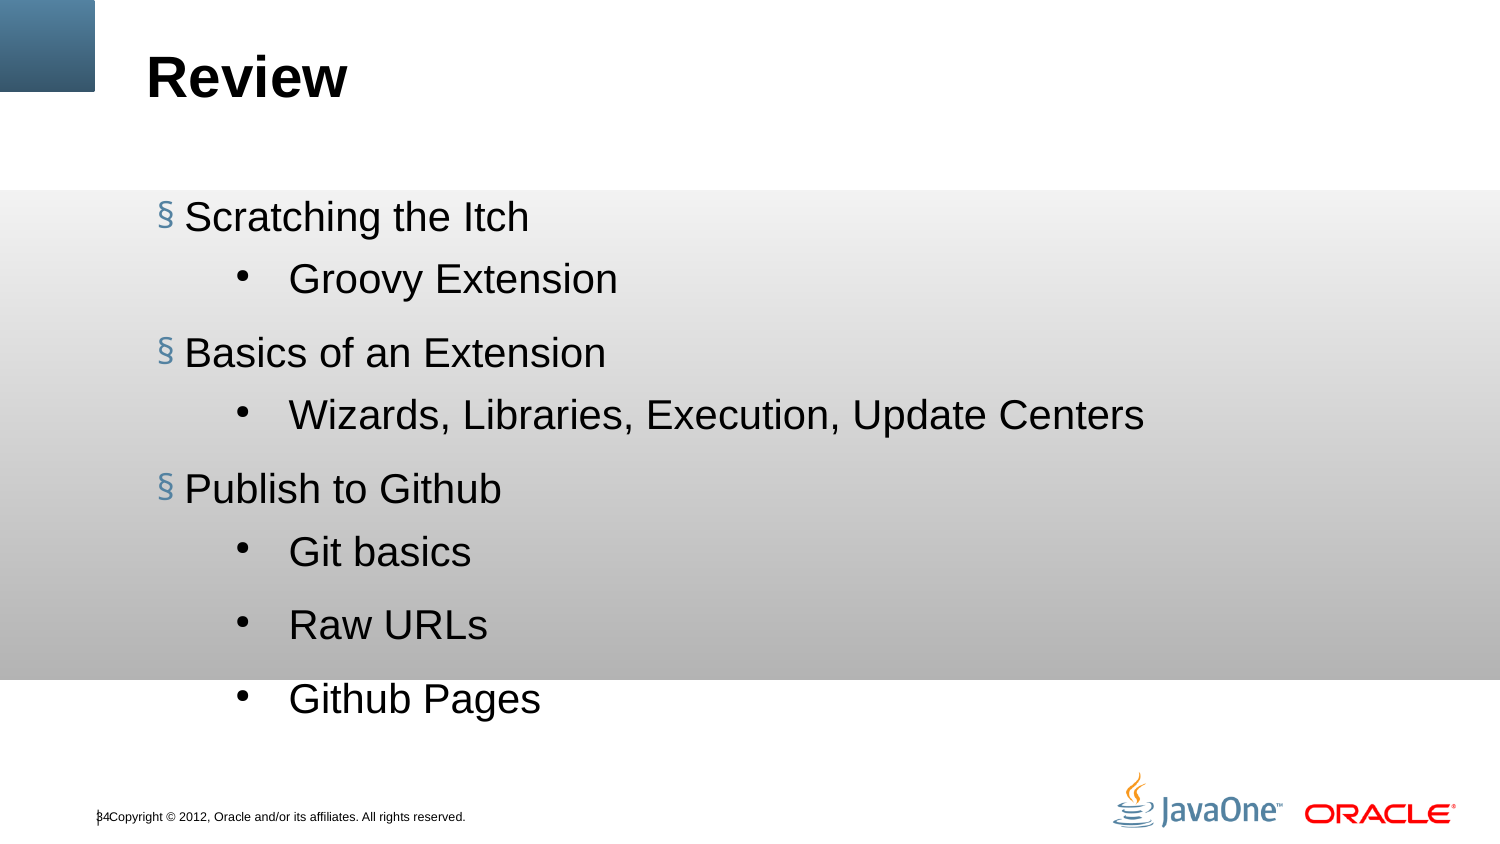

# Review
Scratching the Itch
Groovy Extension
Basics of an Extension
Wizards, Libraries, Execution, Update Centers
Publish to Github
Git basics
Raw URLs
Github Pages